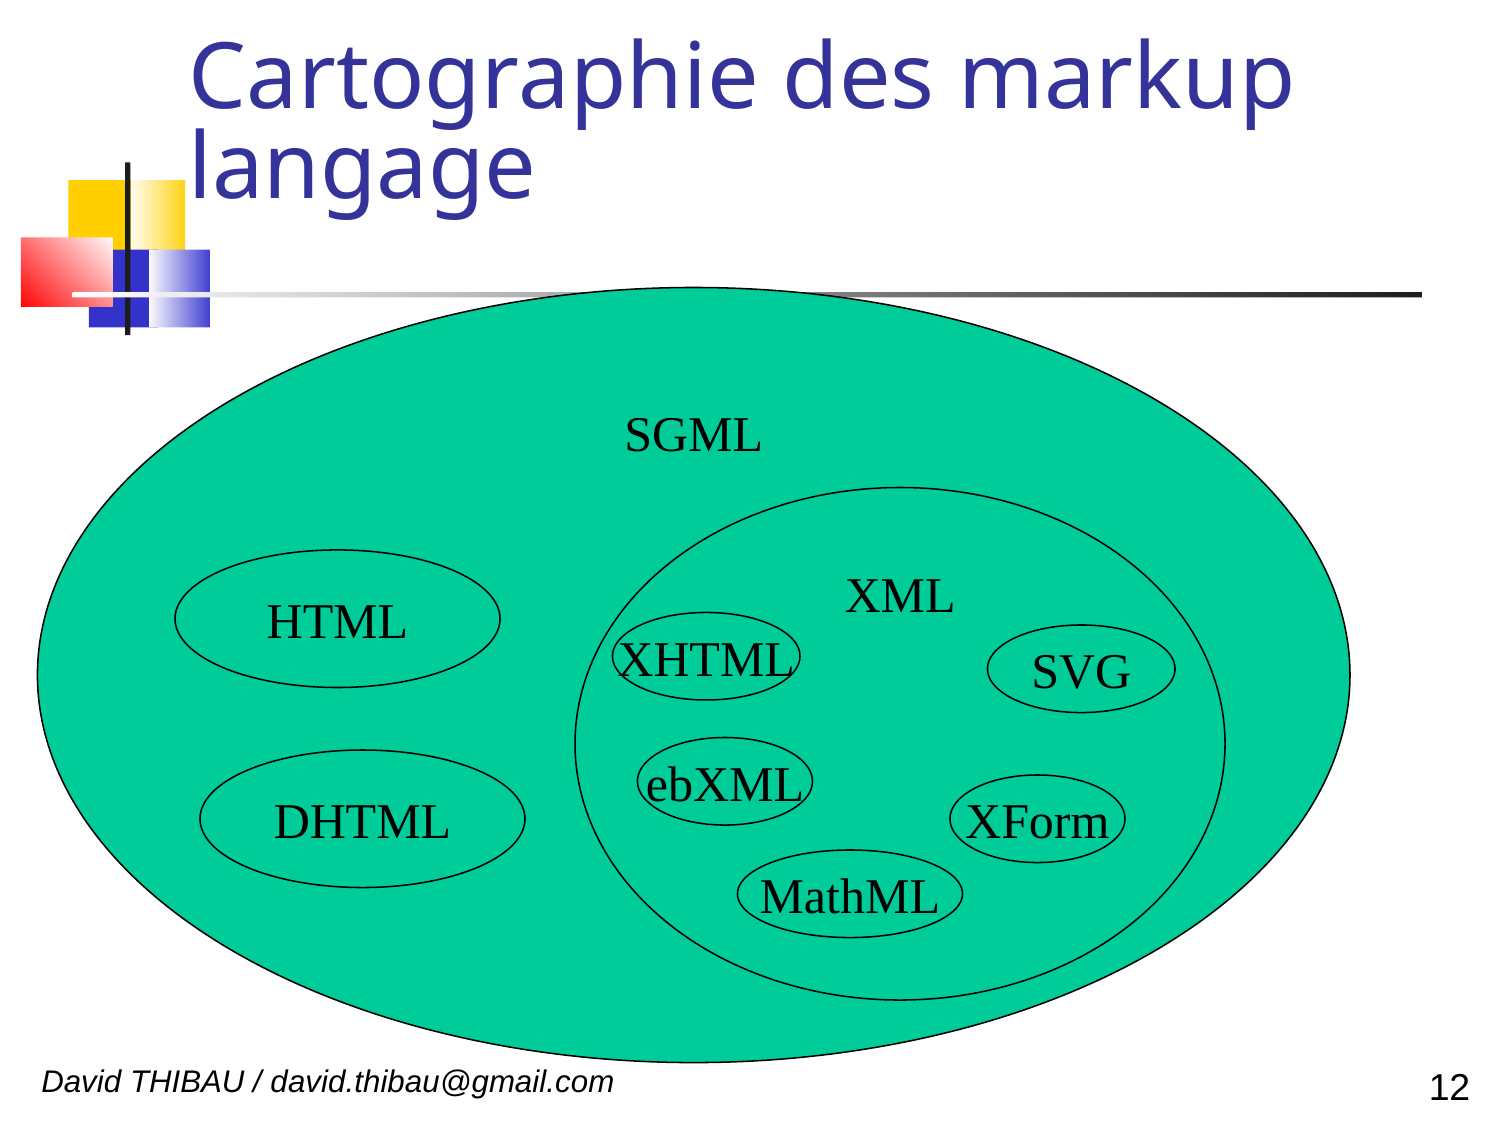

# Cartographie des markup langage
SGML
XML
HTML
XHTML
SVG
ebXML
DHTML
XForm
MathML